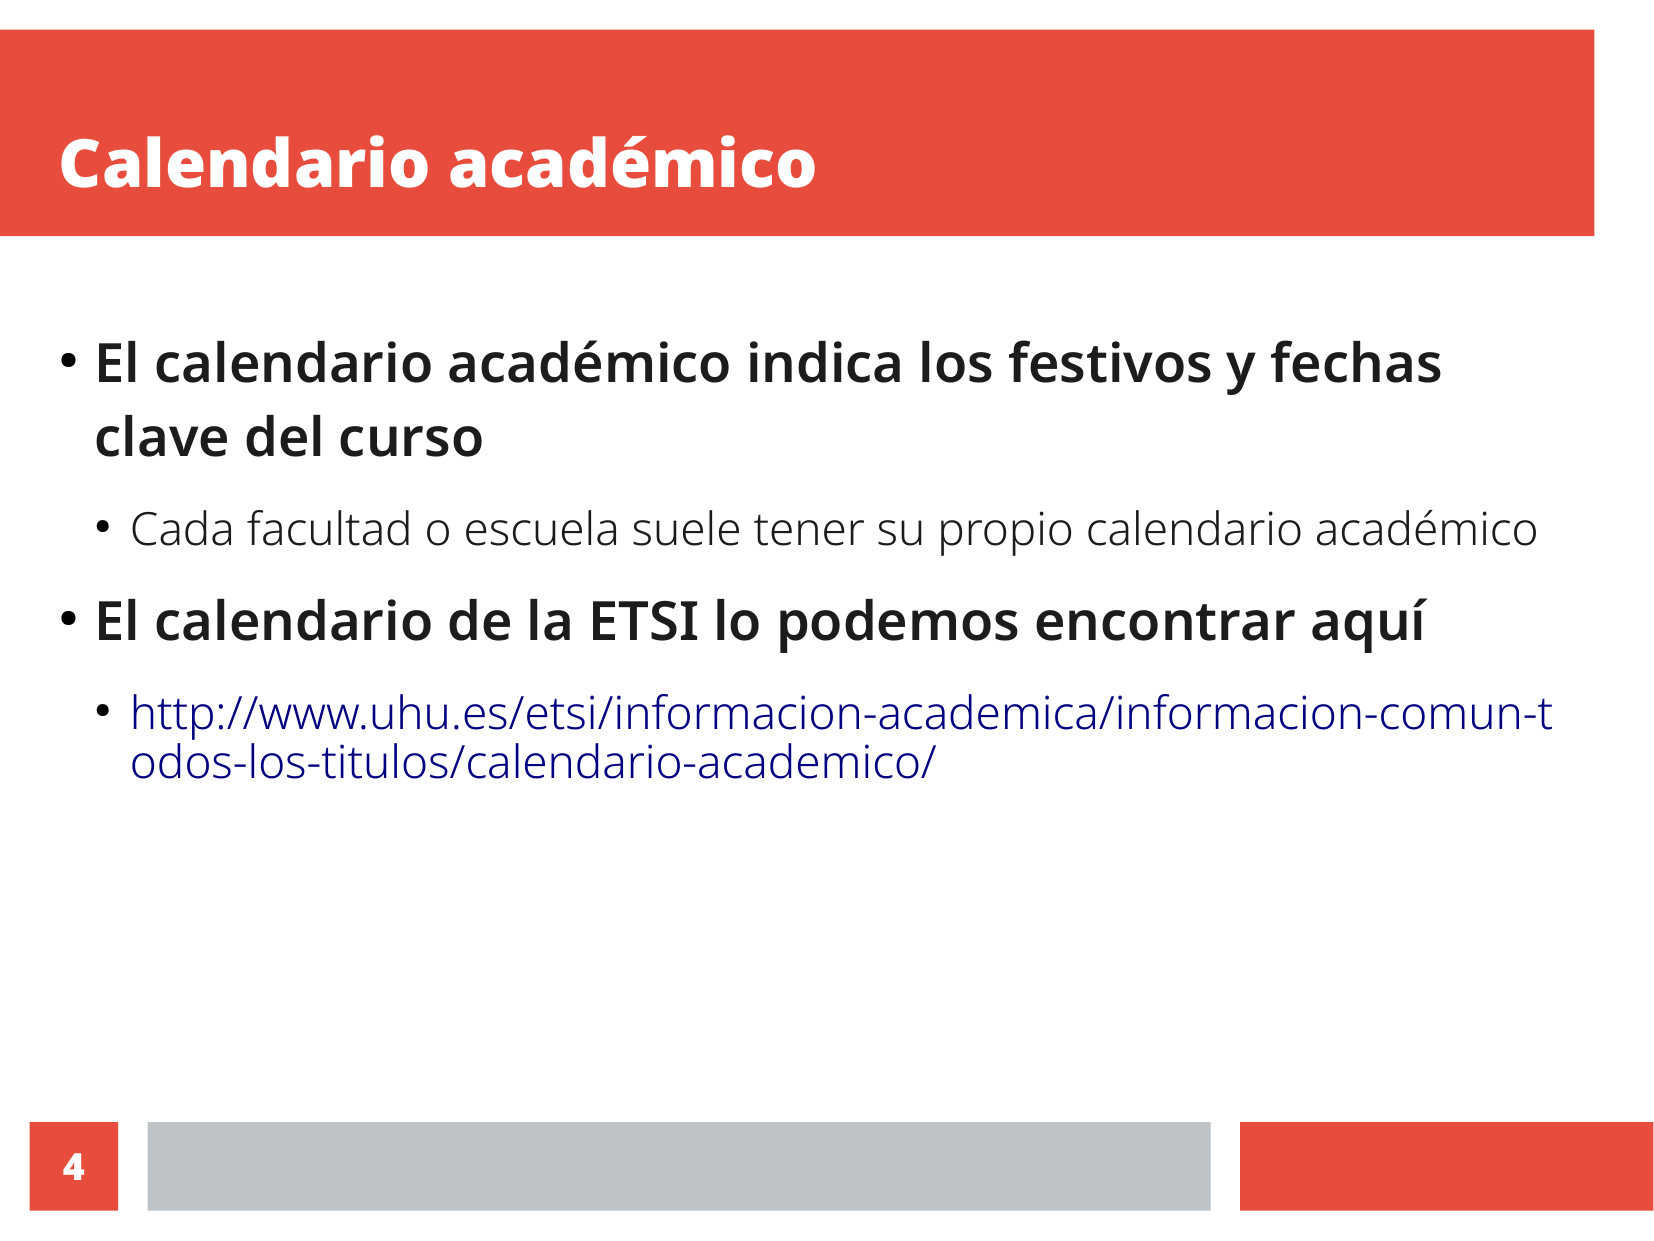

# Calendario académico
El calendario académico indica los festivos y fechas clave del curso
Cada facultad o escuela suele tener su propio calendario académico
El calendario de la ETSI lo podemos encontrar aquí
http://www.uhu.es/etsi/informacion-academica/informacion-comun-todos-los-titulos/calendario-academico/
4